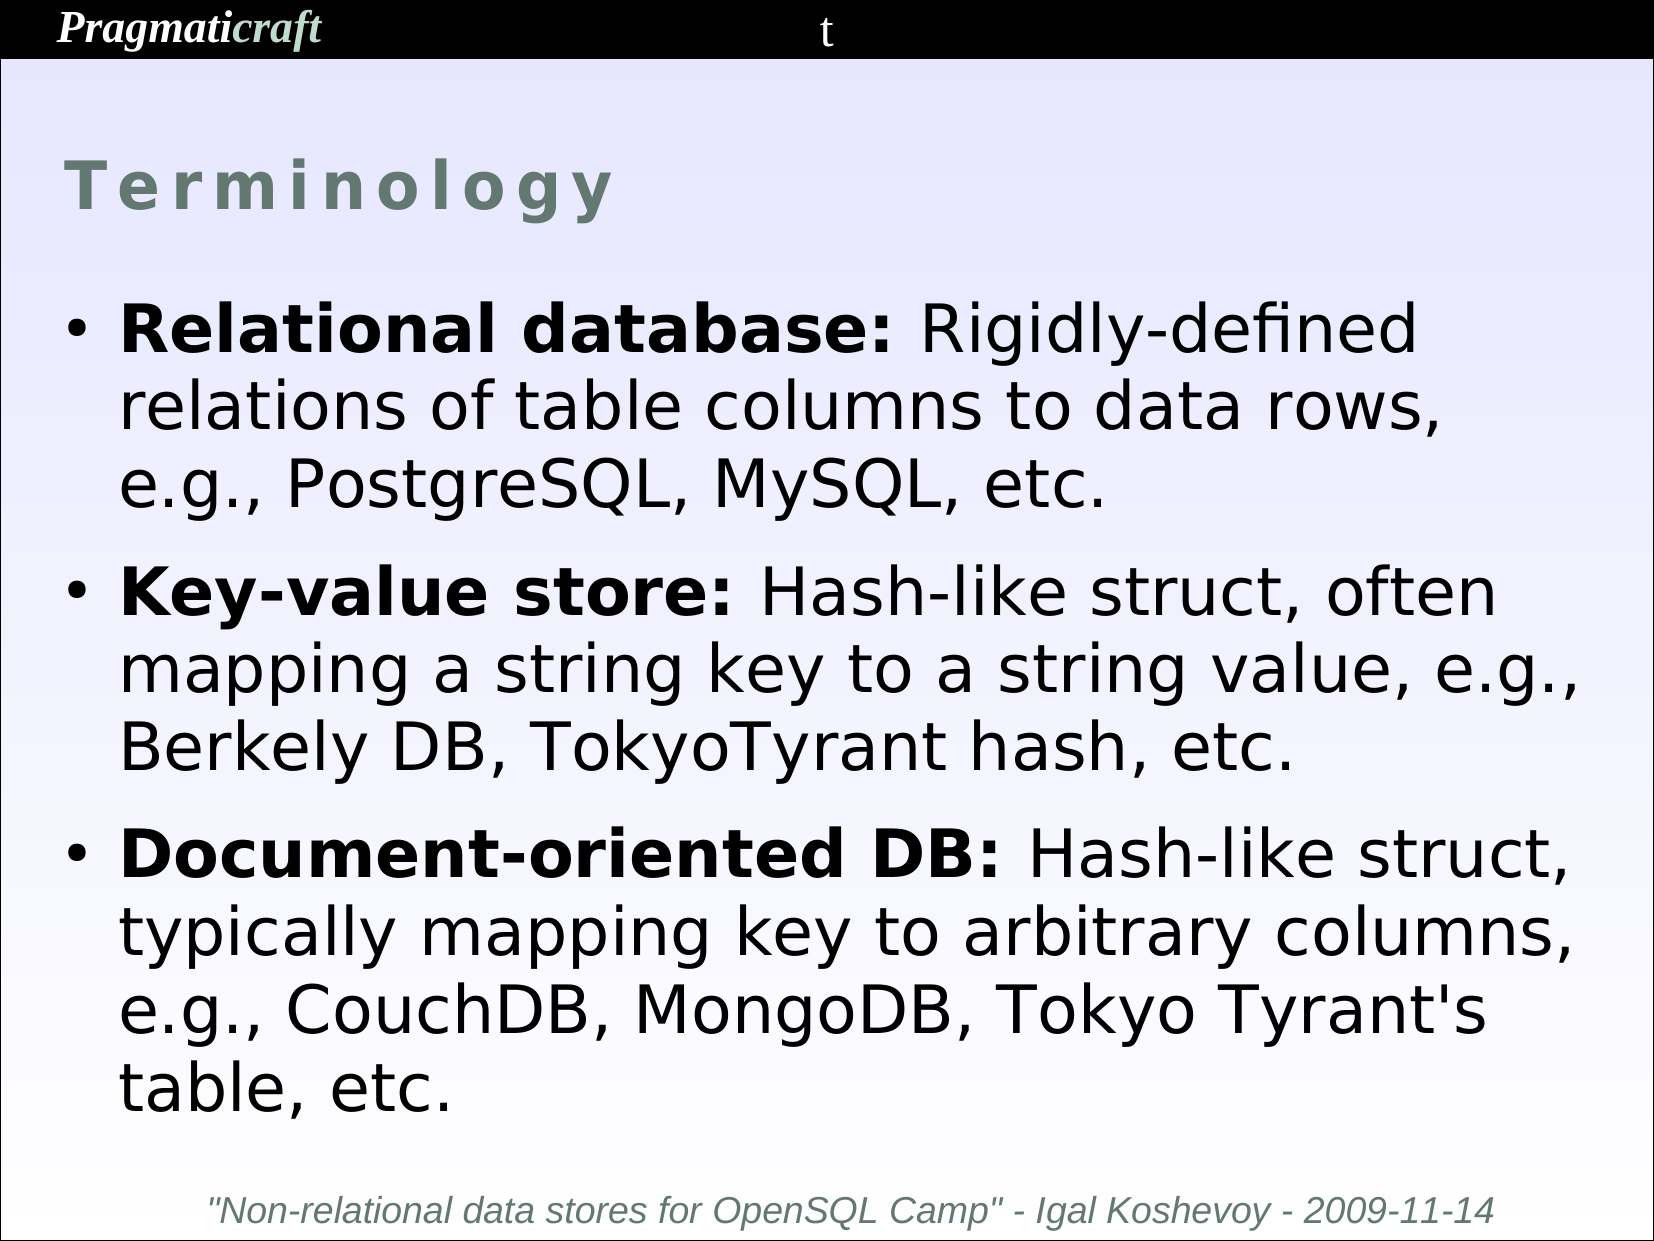

# Terminology
Relational database: Rigidly-defined relations of table columns to data rows, e.g., PostgreSQL, MySQL, etc.
Key-value store: Hash-like struct, often mapping a string key to a string value, e.g., Berkely DB, TokyoTyrant hash, etc.
Document-oriented DB: Hash-like struct, typically mapping key to arbitrary columns, e.g., CouchDB, MongoDB, Tokyo Tyrant's table, etc.